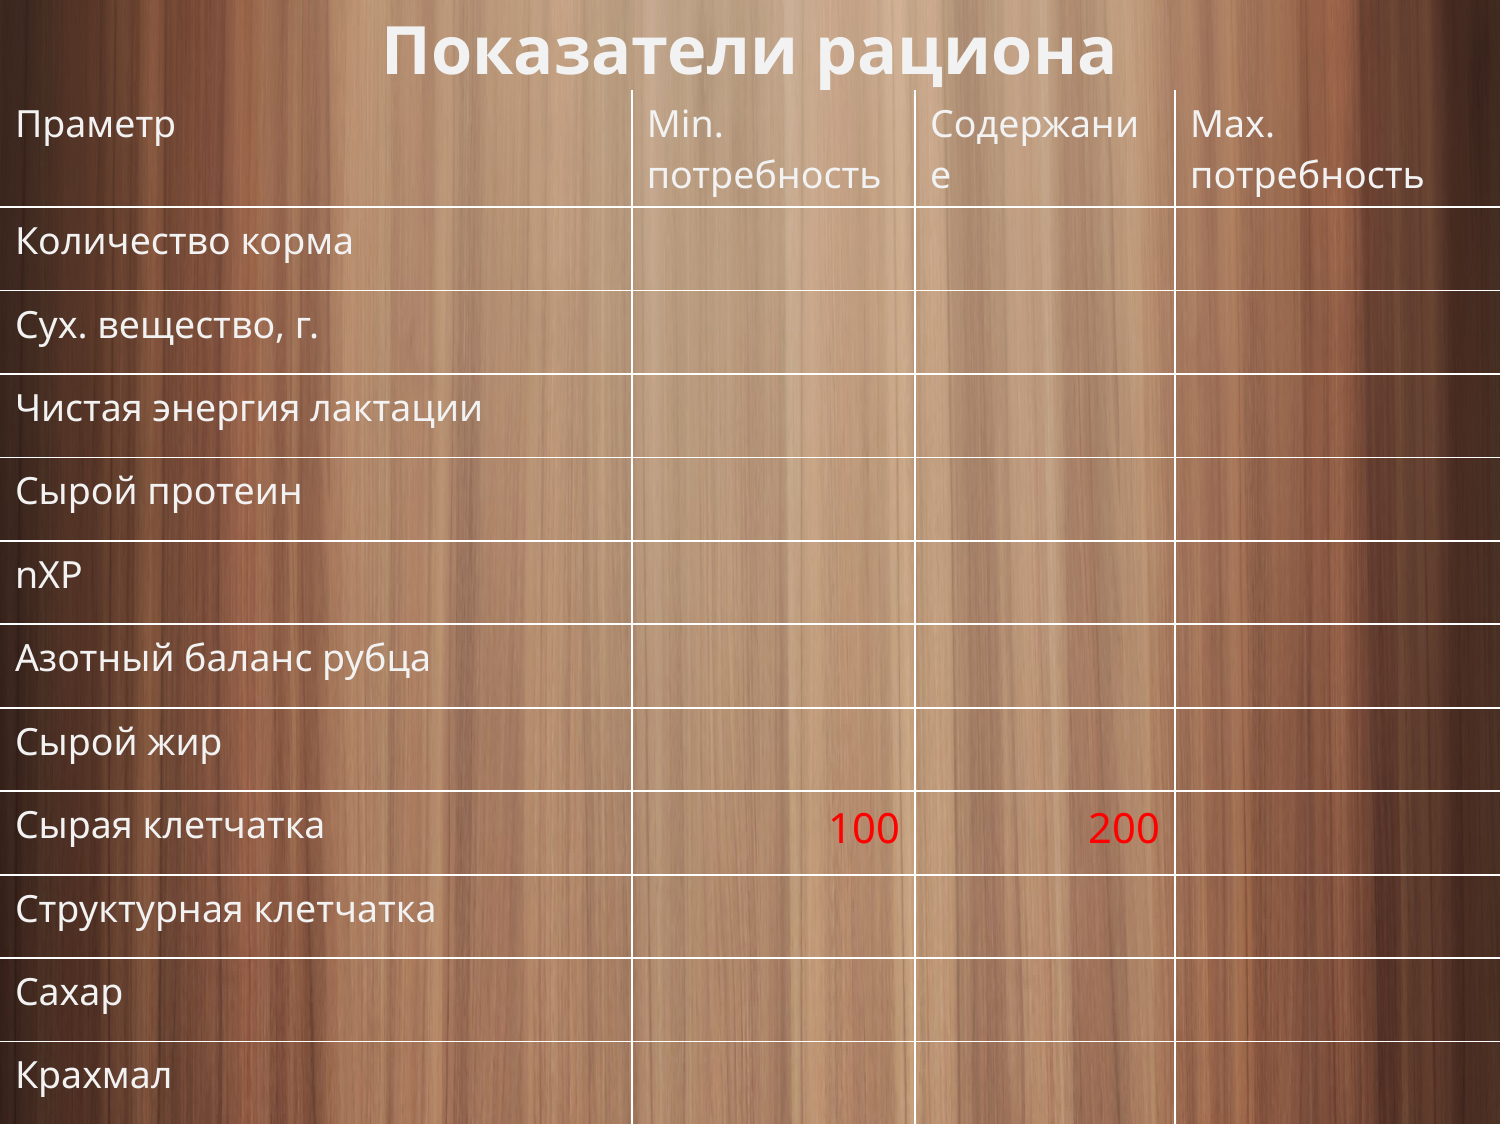

# Показатели рациона
| Праметр | Min. потребность | Содержание | Max. потребность |
| --- | --- | --- | --- |
| Количество корма | | | |
| Сух. вещество, г. | | | |
| Чистая энергия лактации | | | |
| Сырой протеин | | | |
| nXP | | | |
| Азотный баланс рубца | | | |
| Сырой жир | | | |
| Сырая клетчатка | 100 | 200 | |
| Структурная клетчатка | | | |
| Сахар | | | |
| Крахмал | | | |